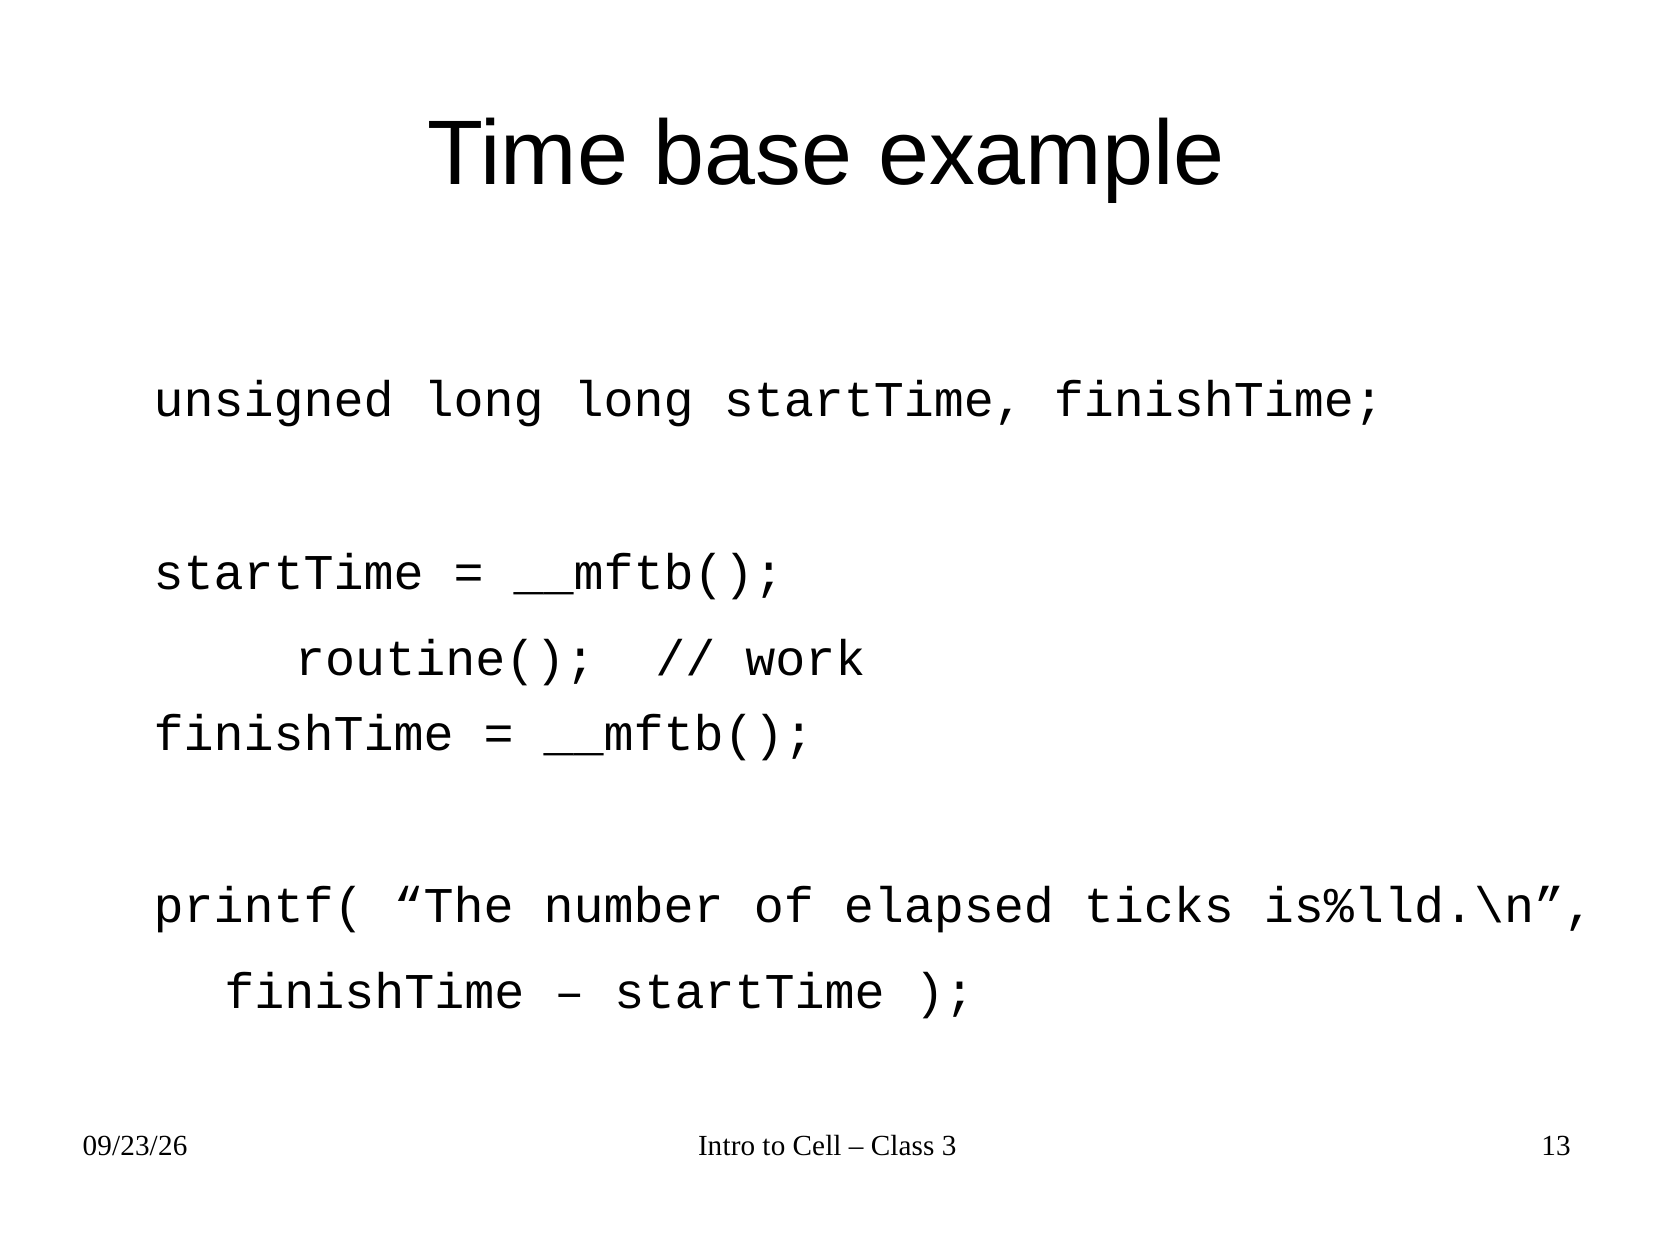

# Time base example
unsigned long long startTime, finishTime;
startTime = __mftb();
routine(); // work
finishTime = __mftb();
printf( “The number of elapsed ticks is%lld.\n”,
finishTime – startTime );
Cell Programming Workshop
13